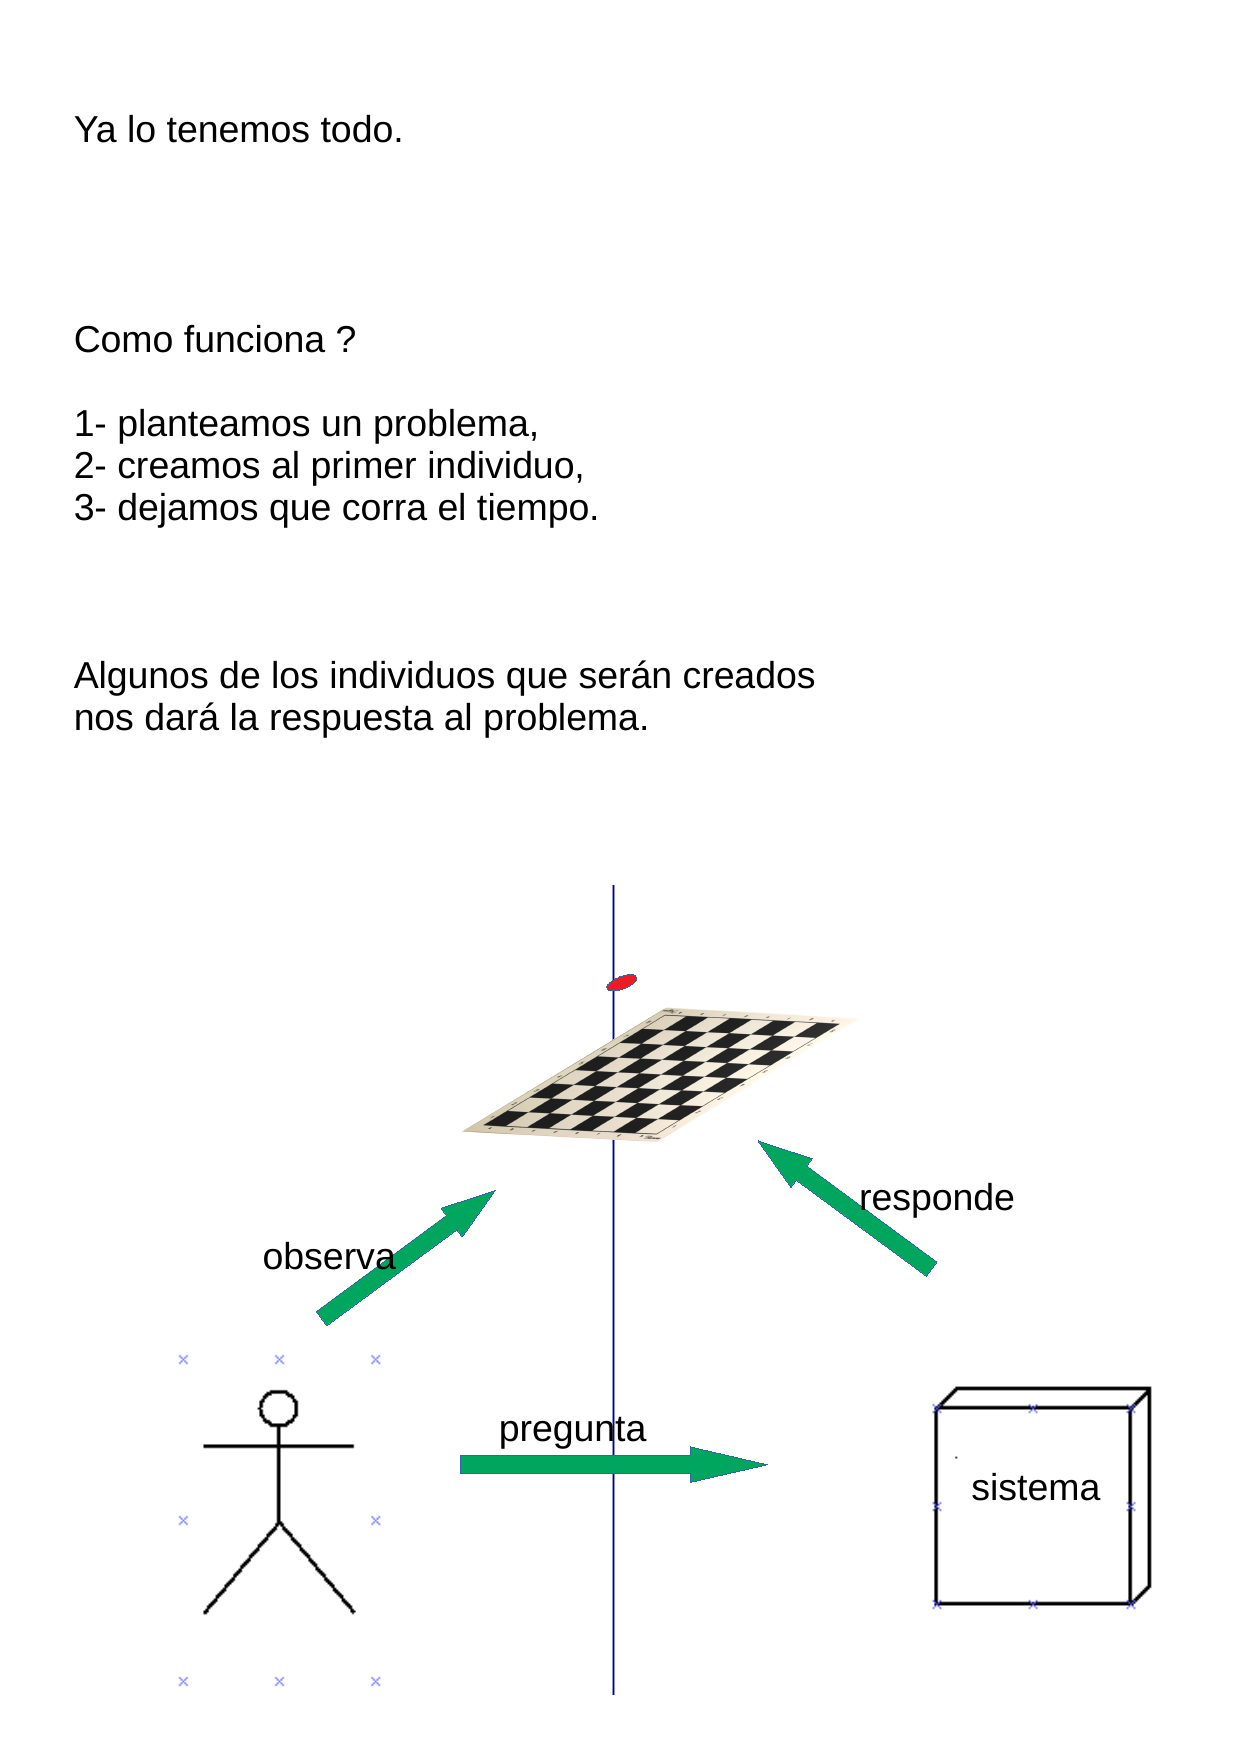

Ya lo tenemos todo.
Como funciona ?
1- planteamos un problema,
2- creamos al primer individuo,
3- dejamos que corra el tiempo.
Algunos de los individuos que serán creados
nos dará la respuesta al problema.
responde
observa
pregunta
sistema